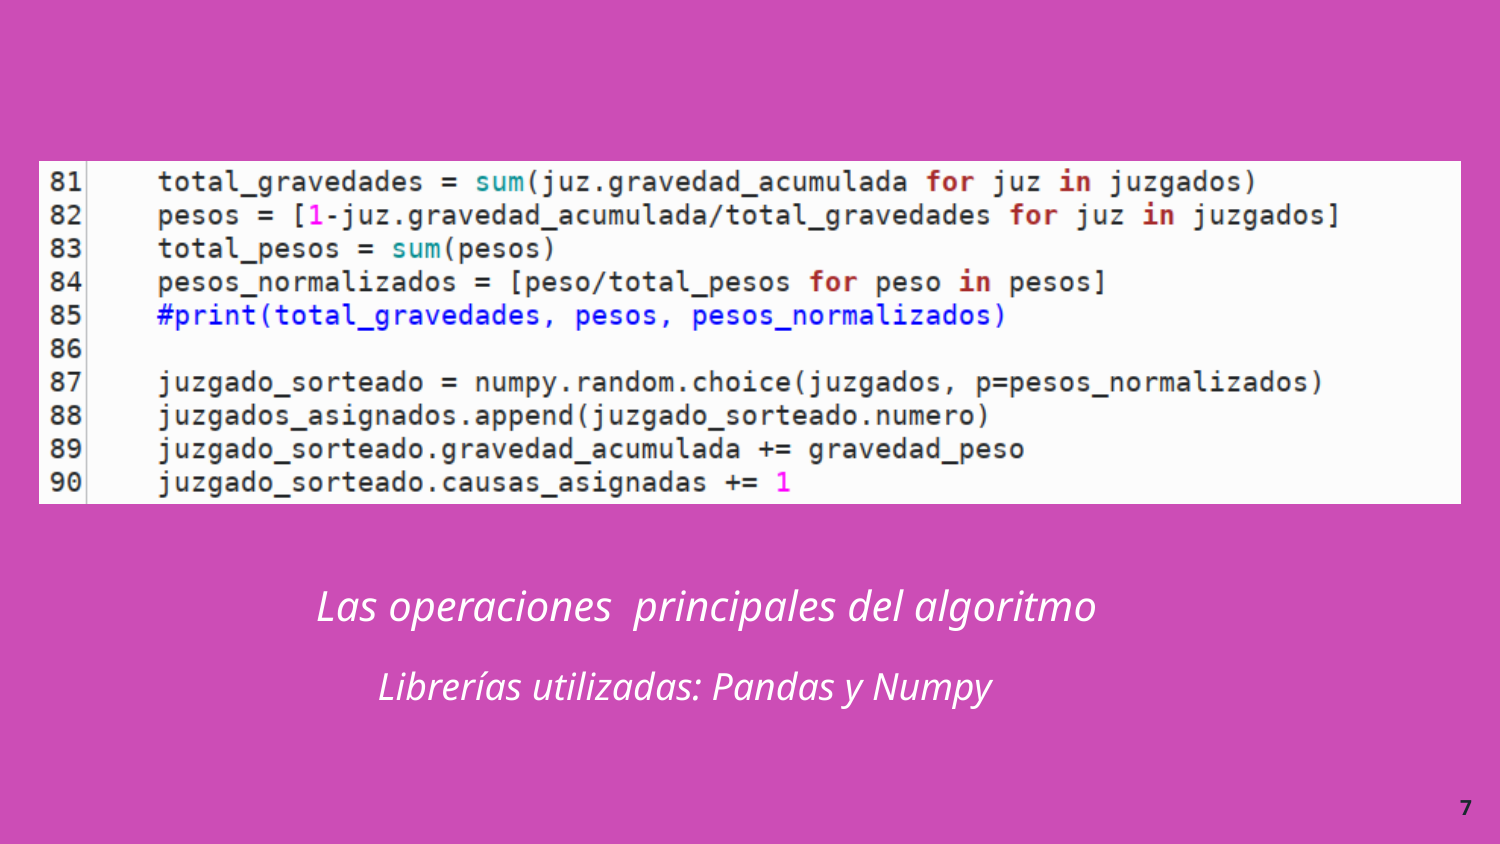

Las operaciones principales del algoritmo
Librerías utilizadas: Pandas y Numpy